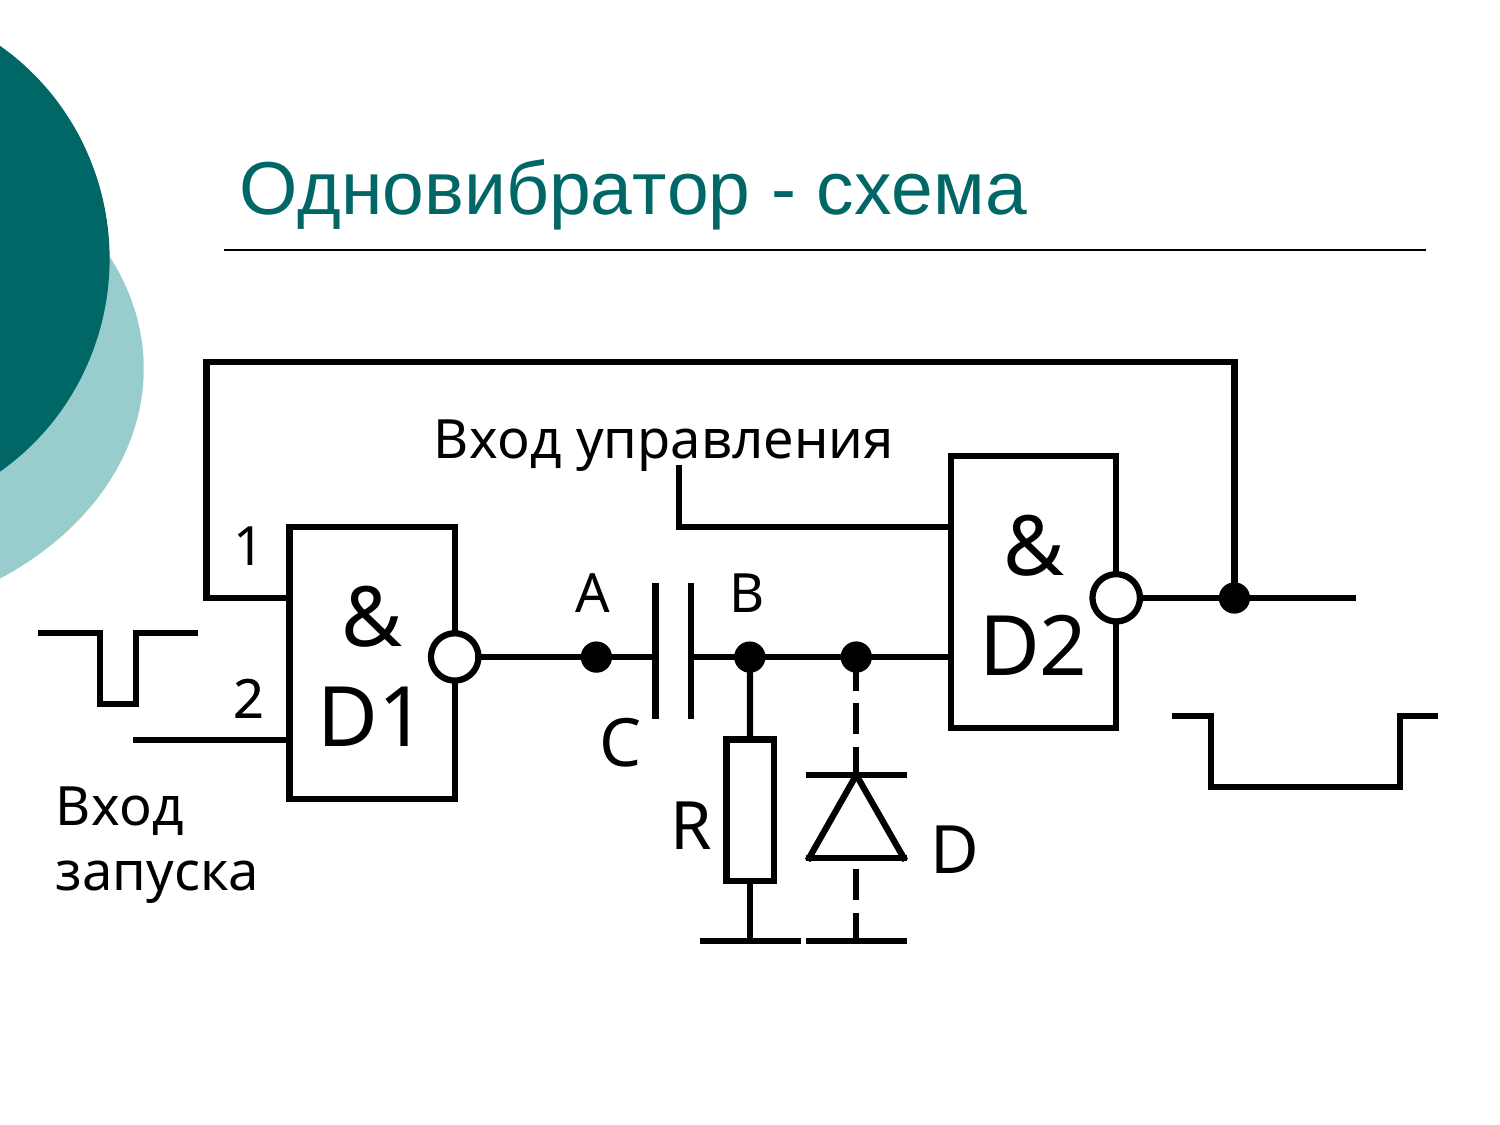

# Одновибратор - схема
Вход управления
&
D2
1
&
D1
A
B
2
2
C
Вход запуска
R
D